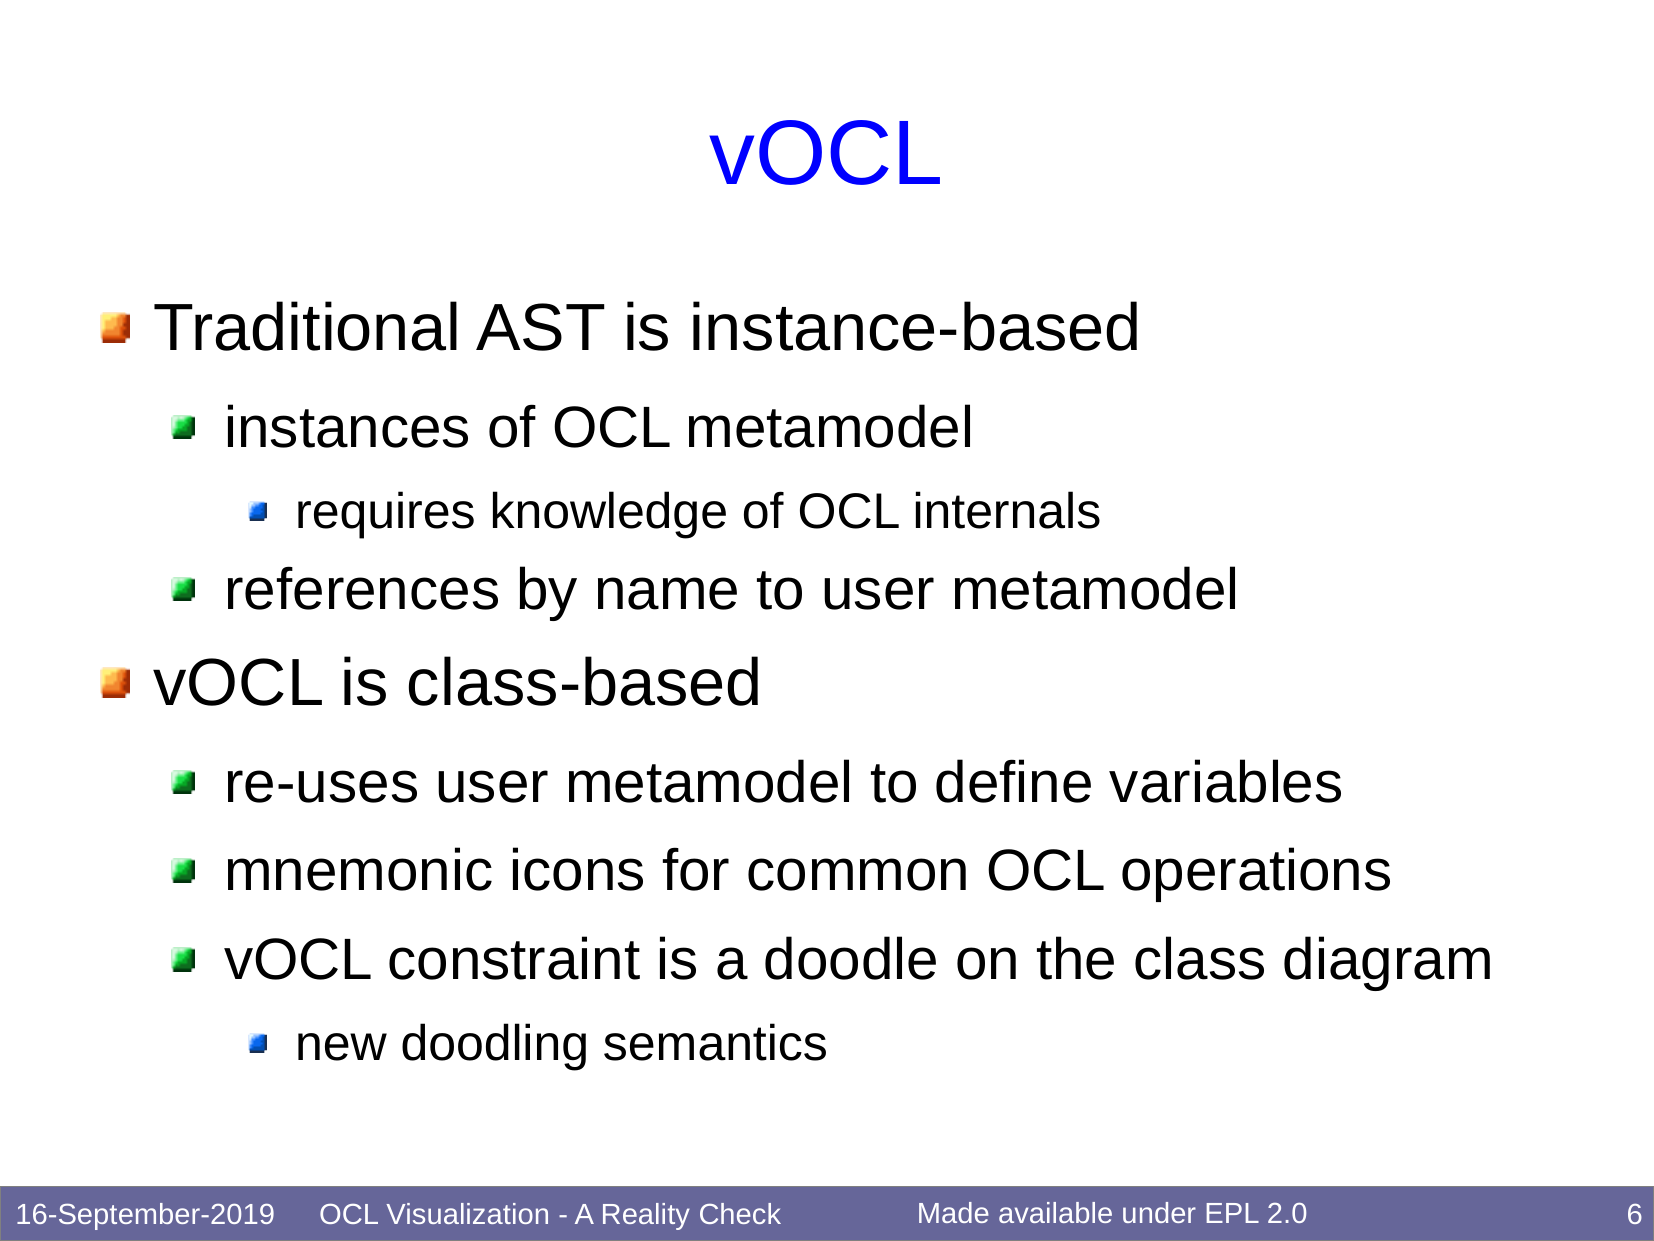

# vOCL
Traditional AST is instance-based
instances of OCL metamodel
requires knowledge of OCL internals
references by name to user metamodel
vOCL is class-based
re-uses user metamodel to define variables
mnemonic icons for common OCL operations
vOCL constraint is a doodle on the class diagram
new doodling semantics
16-September-2019
OCL Visualization - A Reality Check
6